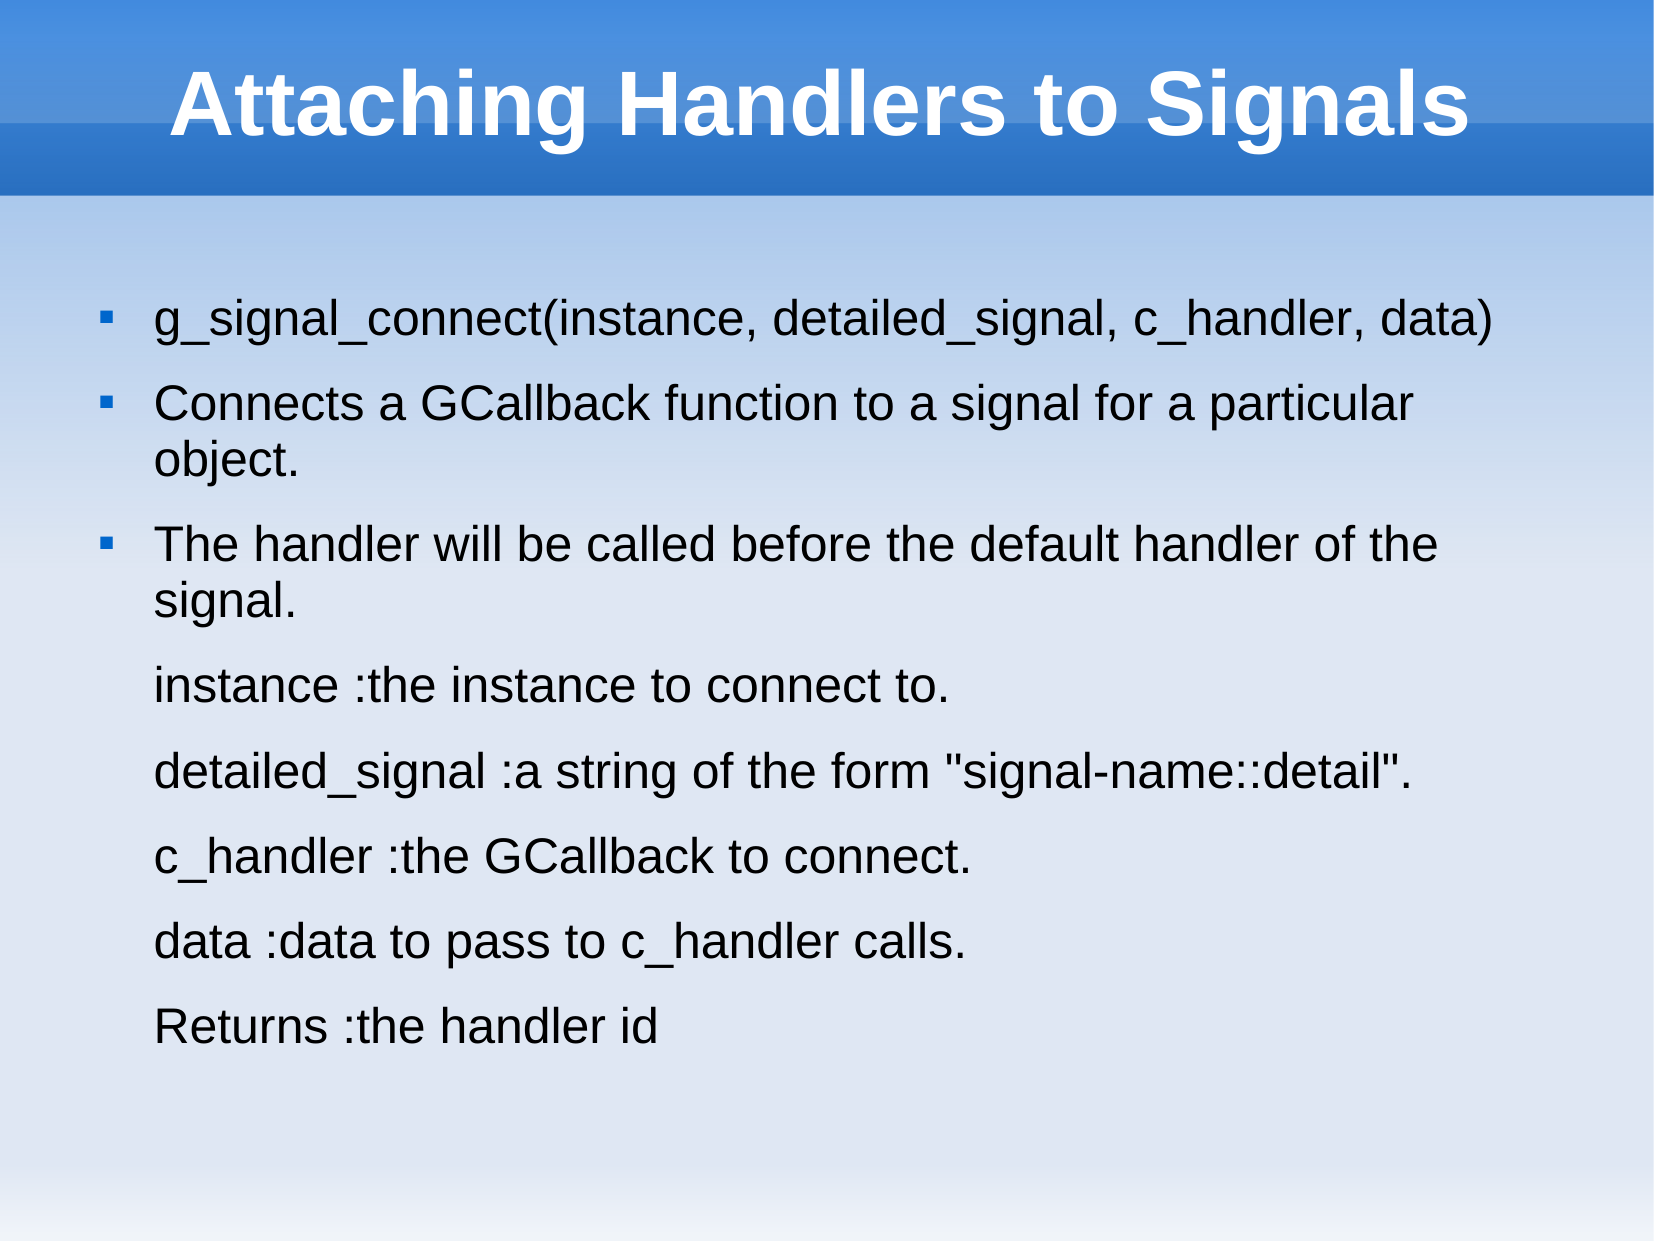

# Attaching Handlers to Signals
g_signal_connect(instance, detailed_signal, c_handler, data)
Connects a GCallback function to a signal for a particular object.
The handler will be called before the default handler of the signal.
instance :the instance to connect to.
detailed_signal :a string of the form "signal-name::detail".
c_handler :the GCallback to connect.
data :data to pass to c_handler calls.
Returns :the handler id